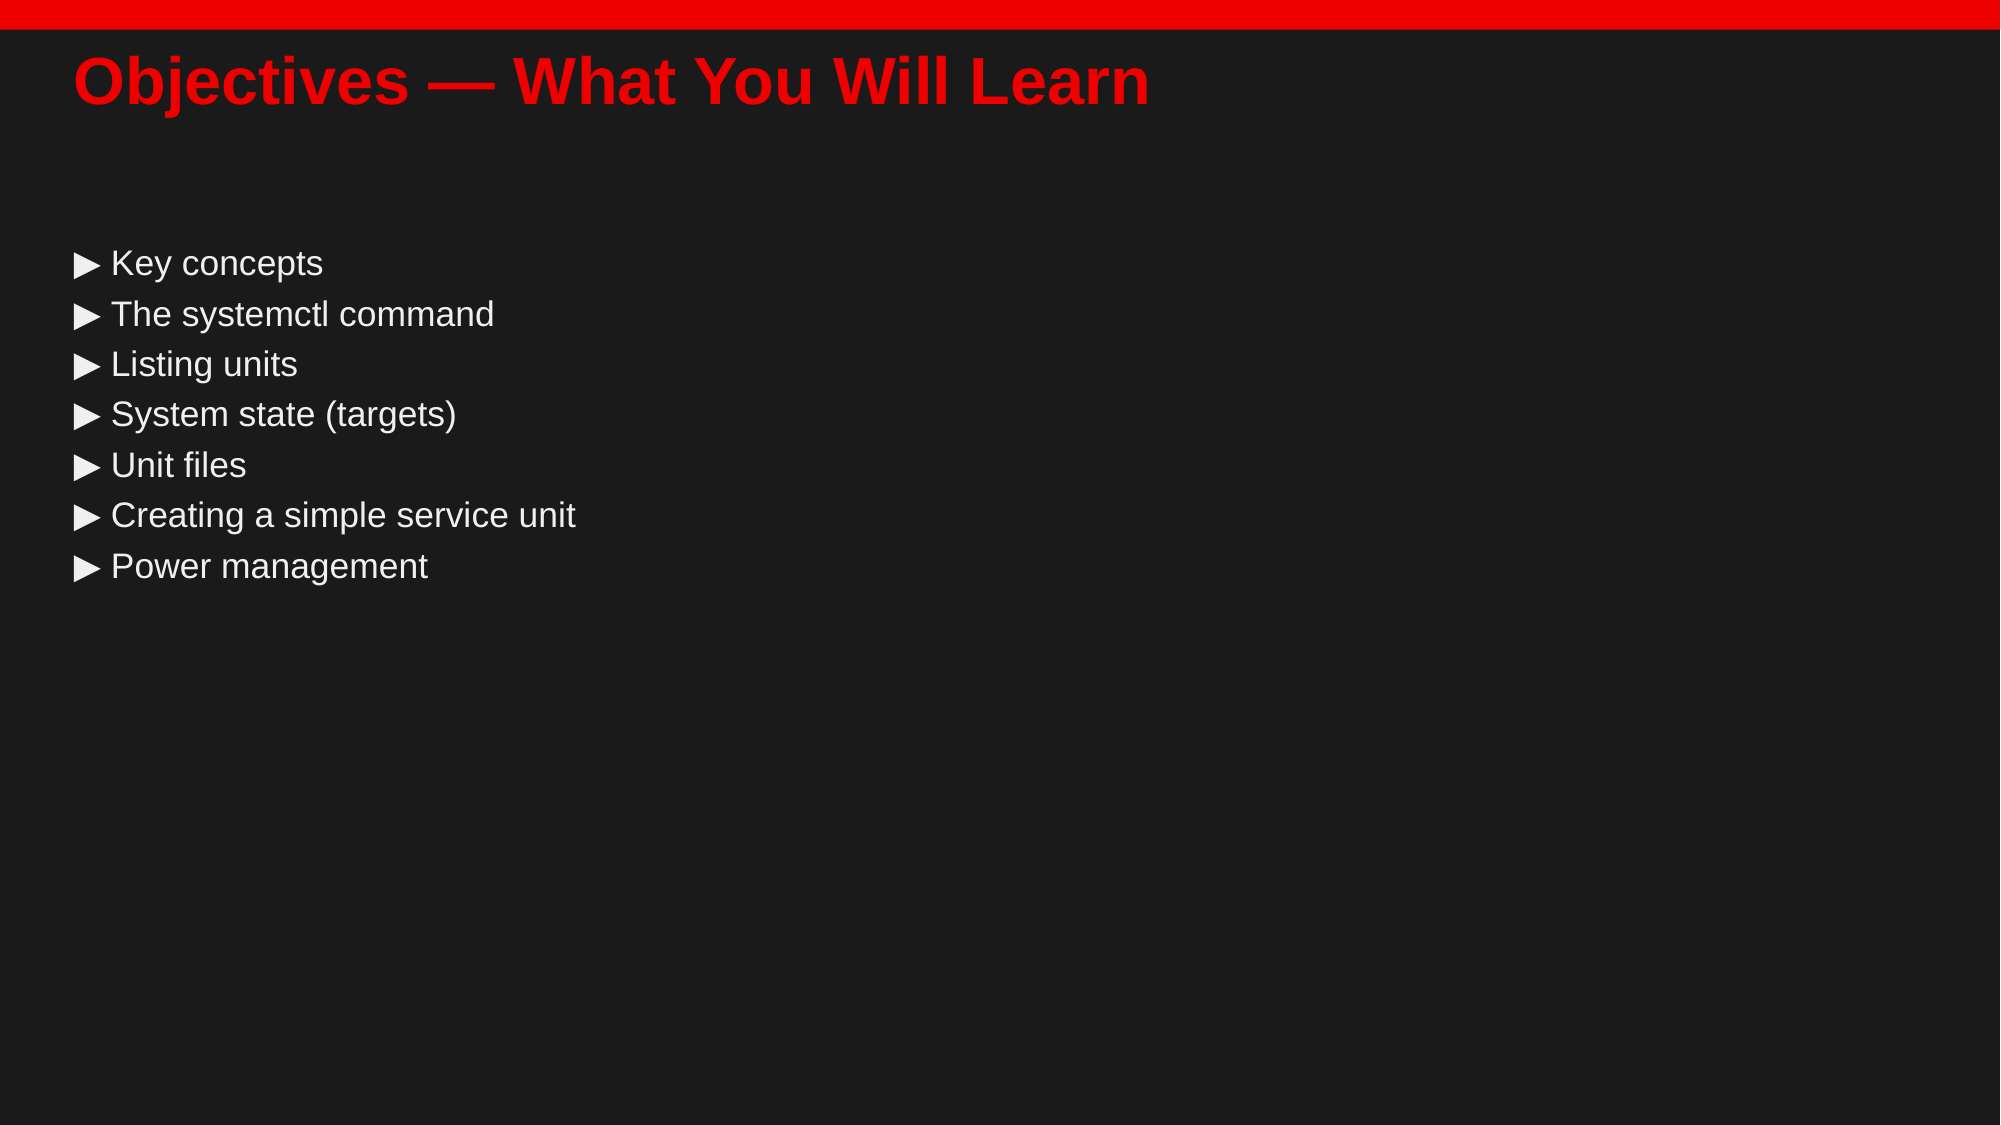

Objectives — What You Will Learn
▶ Key concepts
▶ The systemctl command
▶ Listing units
▶ System state (targets)
▶ Unit files
▶ Creating a simple service unit
▶ Power management